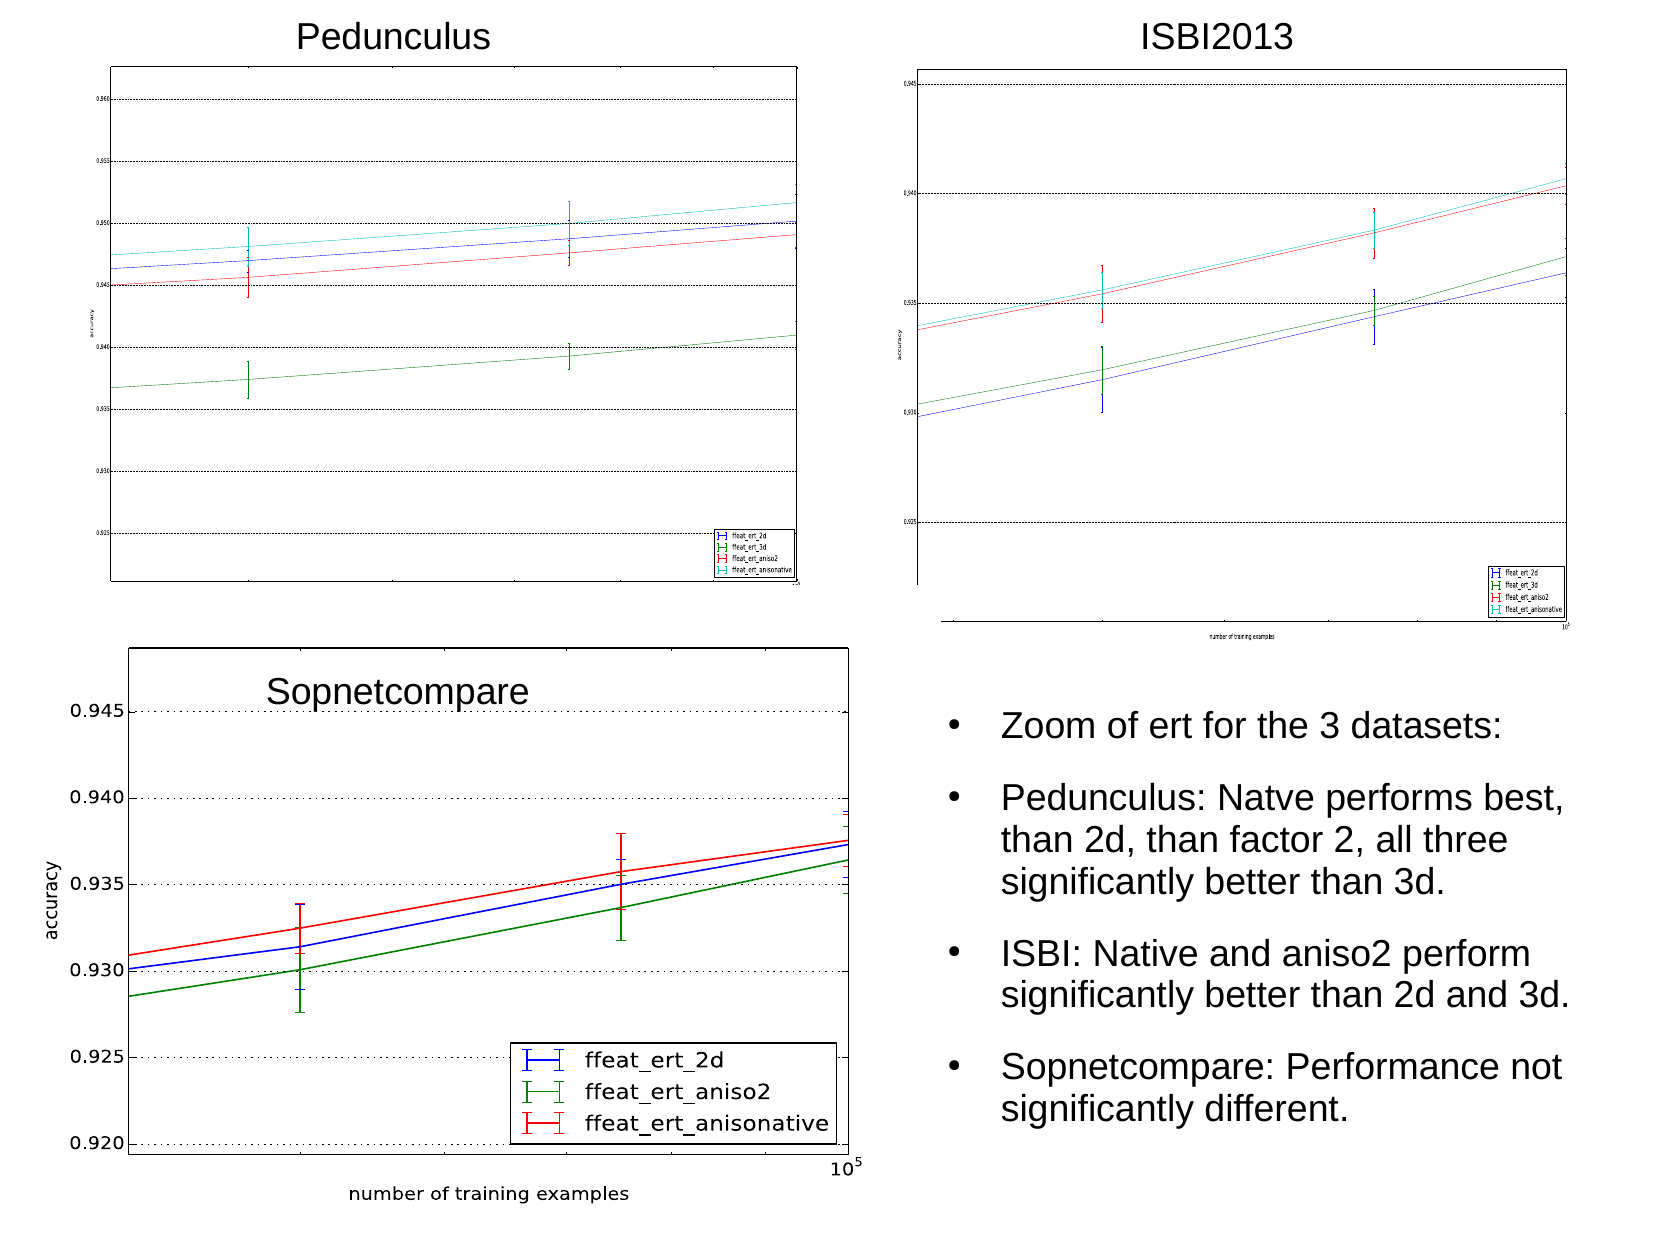

Pedunculus
ISBI2013
Sopnetcompare
# Zoom of ert for the 3 datasets:
Pedunculus: Natve performs best, than 2d, than factor 2, all three significantly better than 3d.
ISBI: Native and aniso2 perform significantly better than 2d and 3d.
Sopnetcompare: Performance not significantly different.